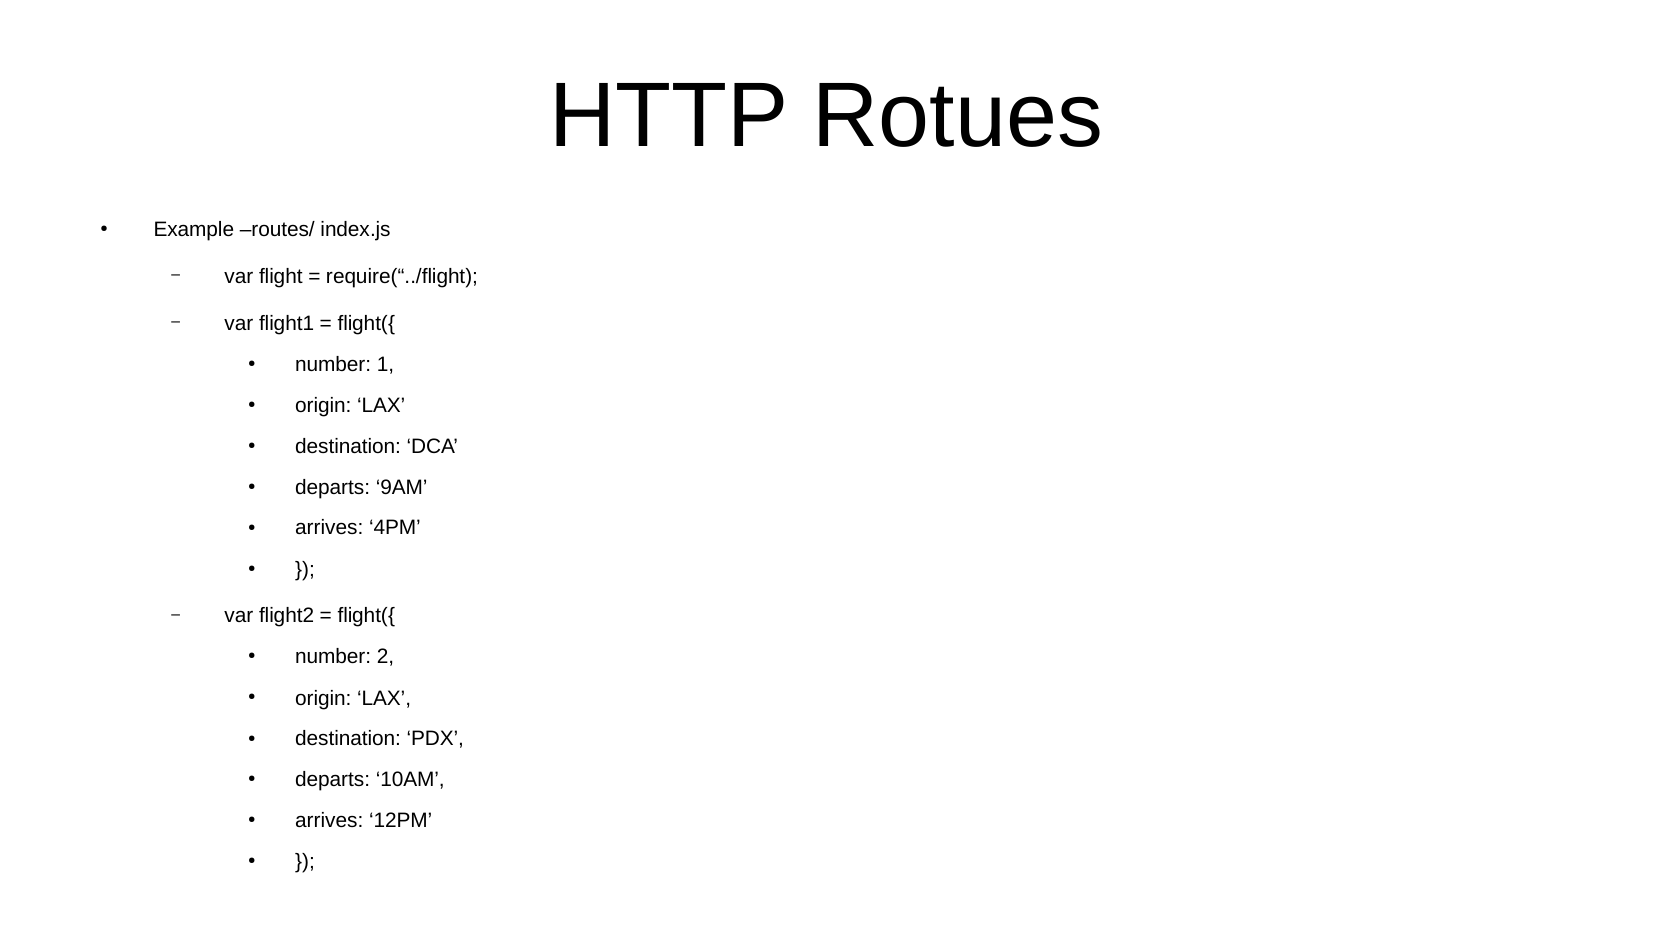

# HTTP Rotues
Example –routes/ index.js
var flight = require(“../flight);
var flight1 = flight({
number: 1,
origin: ‘LAX’
destination: ‘DCA’
departs: ‘9AM’
arrives: ‘4PM’
});
var flight2 = flight({
number: 2,
origin: ‘LAX’,
destination: ‘PDX’,
departs: ‘10AM’,
arrives: ‘12PM’
});